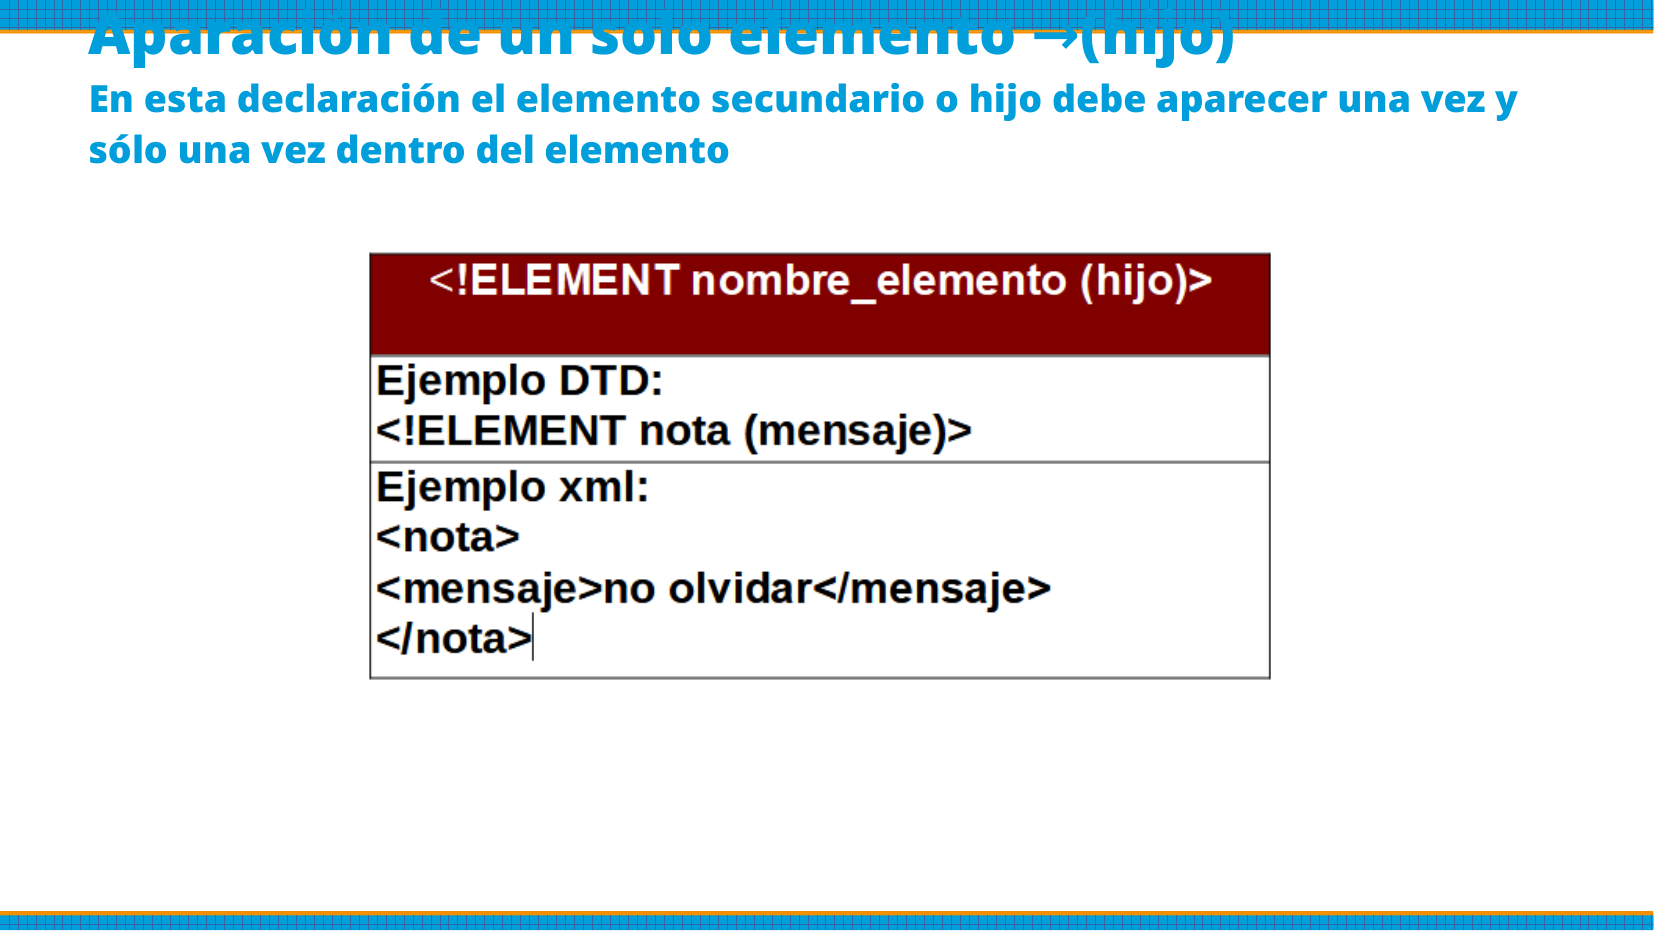

# Aparación de un solo elemento →(hijo)
En esta declaración el elemento secundario o hijo debe aparecer una vez y sólo una vez dentro del elemento